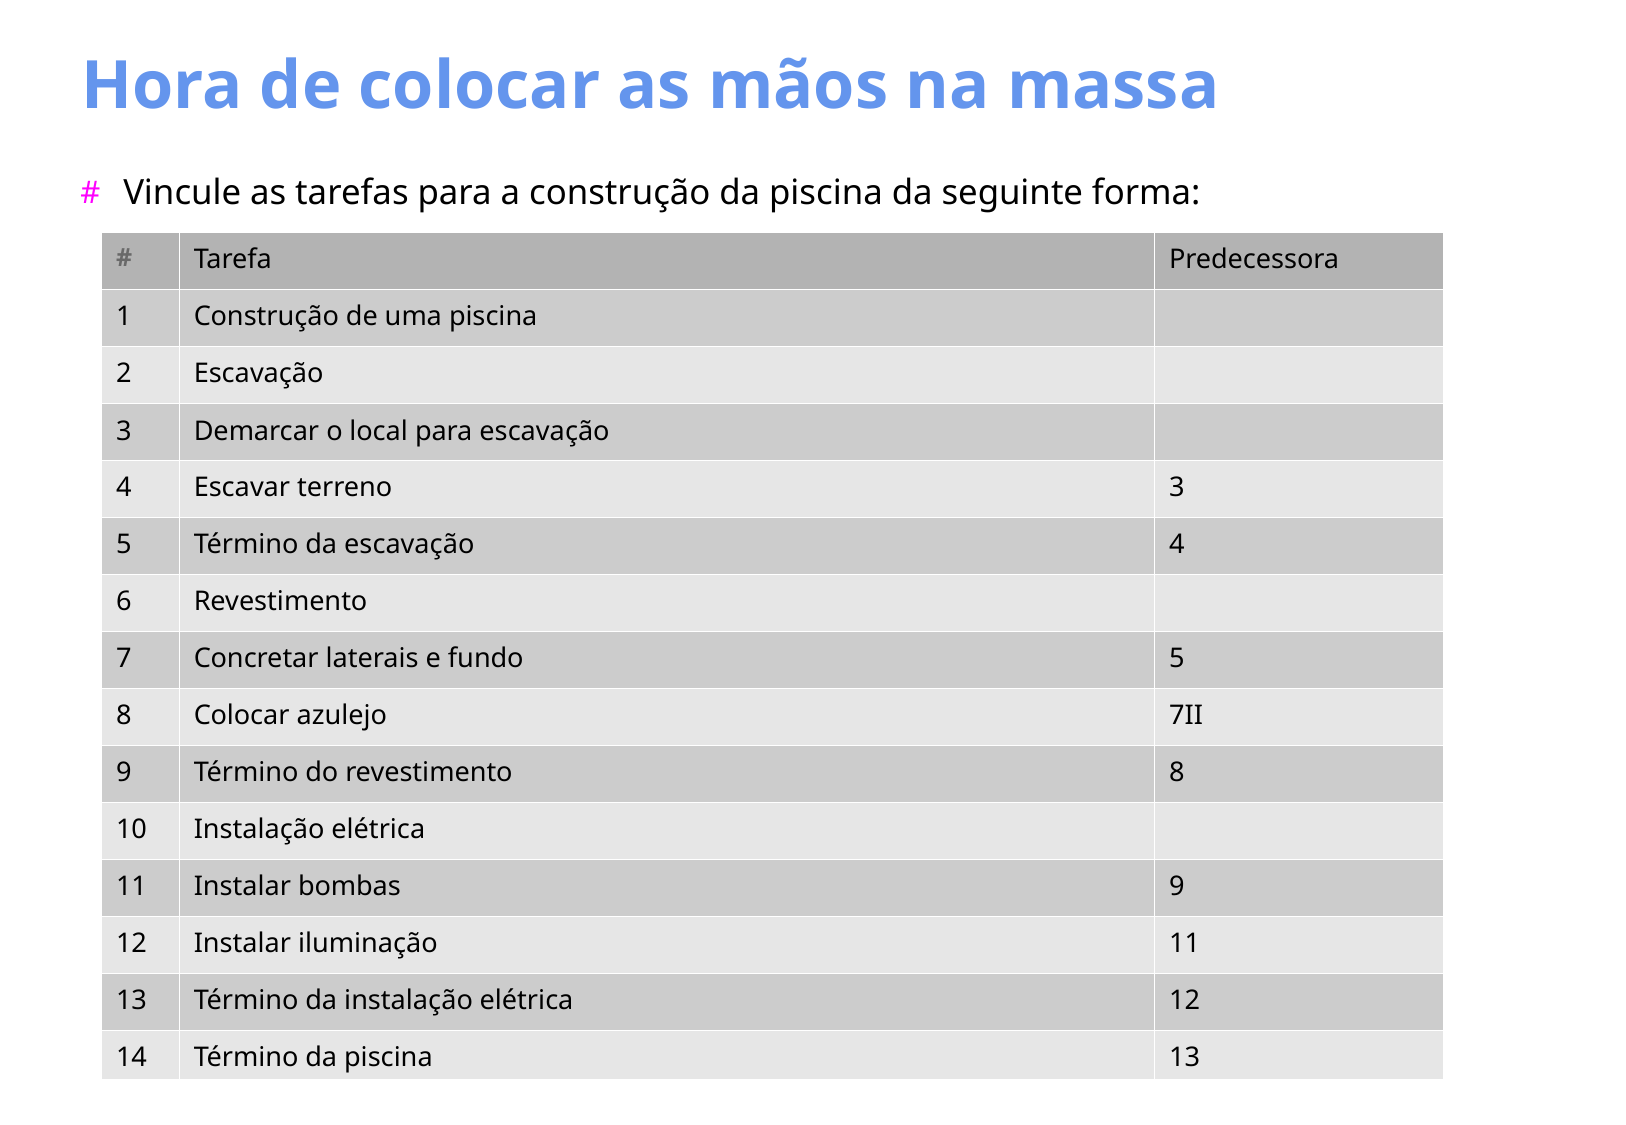

# Hora de colocar as mãos na massa
Vincule as tarefas para a construção da piscina da seguinte forma:
| # | Tarefa | Predecessora |
| --- | --- | --- |
| 1 | Construção de uma piscina | |
| 2 | Escavação | |
| 3 | Demarcar o local para escavação | |
| 4 | Escavar terreno | 3 |
| 5 | Término da escavação | 4 |
| 6 | Revestimento | |
| 7 | Concretar laterais e fundo | 5 |
| 8 | Colocar azulejo | 7II |
| 9 | Término do revestimento | 8 |
| 10 | Instalação elétrica | |
| 11 | Instalar bombas | 9 |
| 12 | Instalar iluminação | 11 |
| 13 | Término da instalação elétrica | 12 |
| 14 | Término da piscina | 13 |